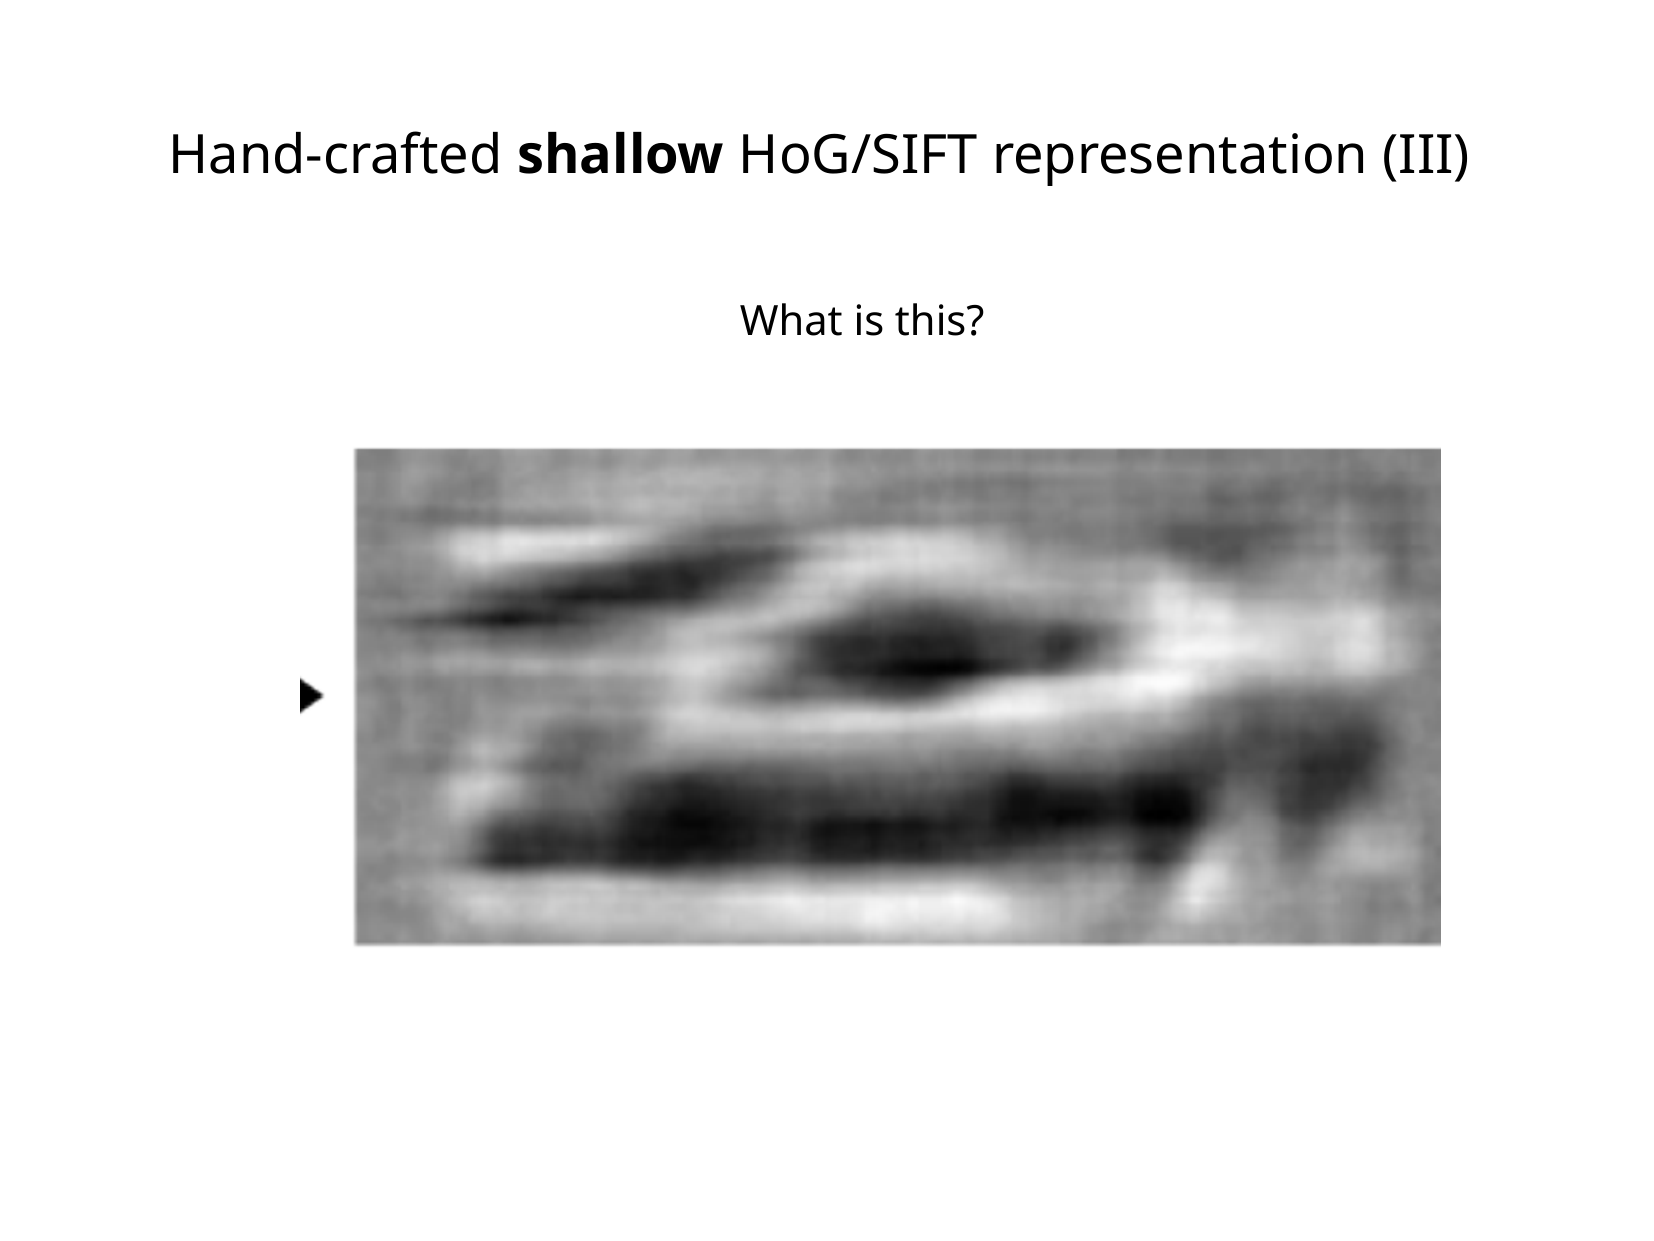

# Hand-crafted shallow HoG/SIFT representation (III)
What is this?